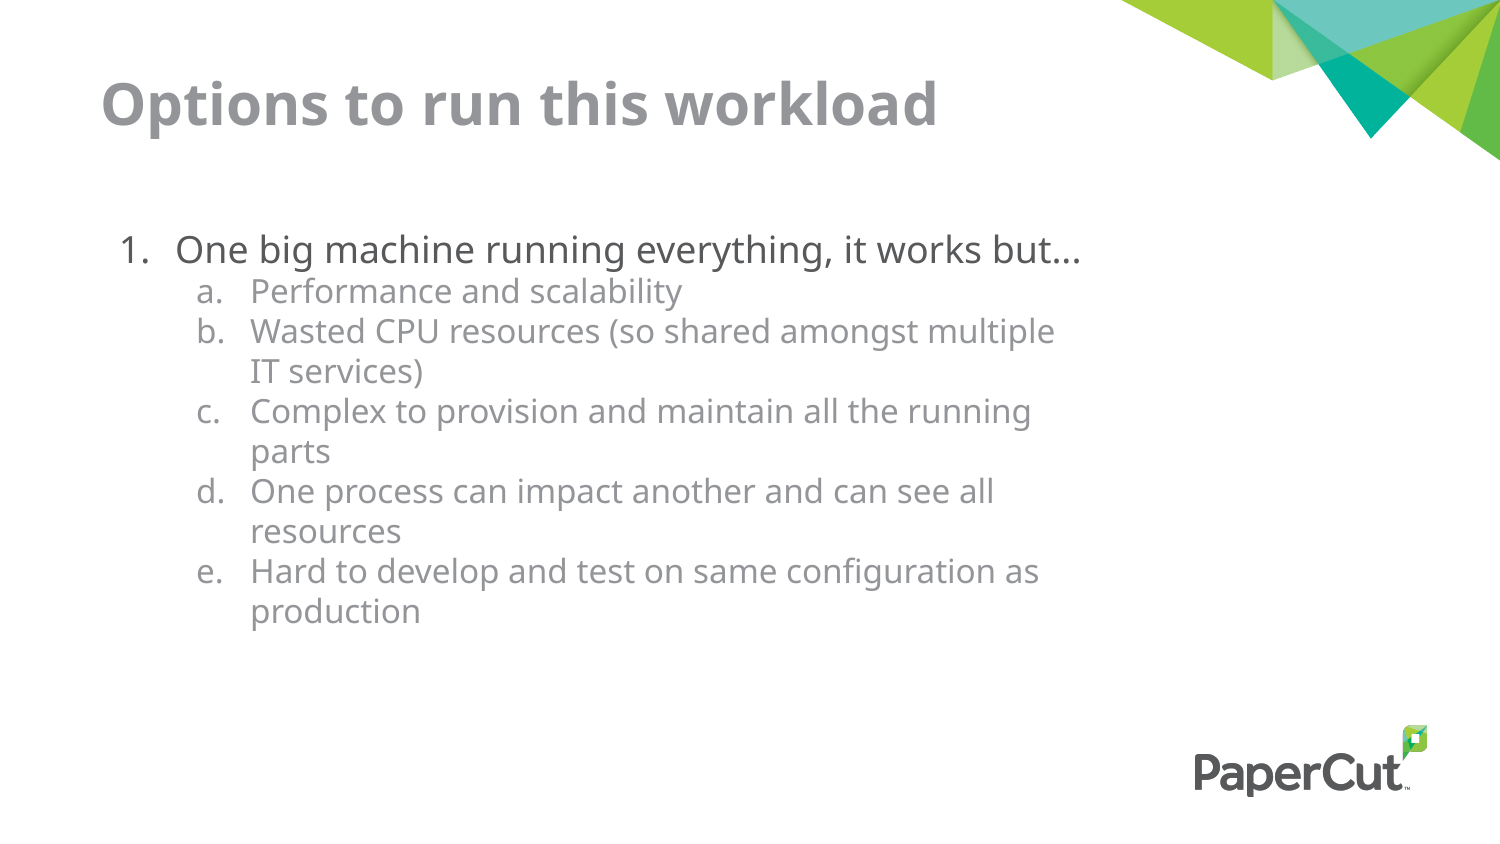

# Options to run this workload
One big machine running everything, it works but...
Performance and scalability
Wasted CPU resources (so shared amongst multiple IT services)
Complex to provision and maintain all the running parts
One process can impact another and can see all resources
Hard to develop and test on same configuration as production